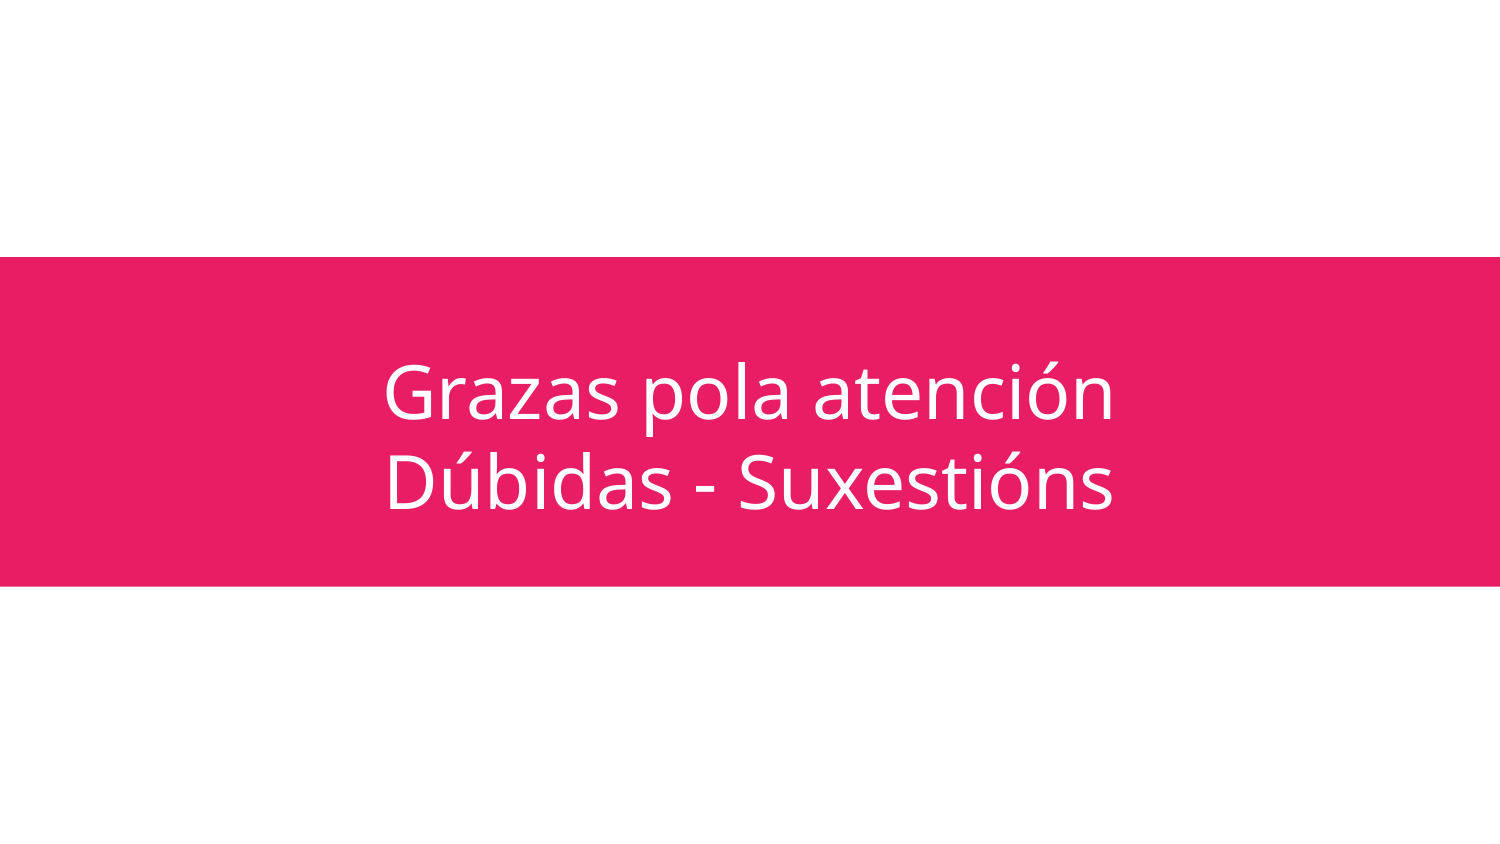

# Grazas pola atención Dúbidas - Suxestións